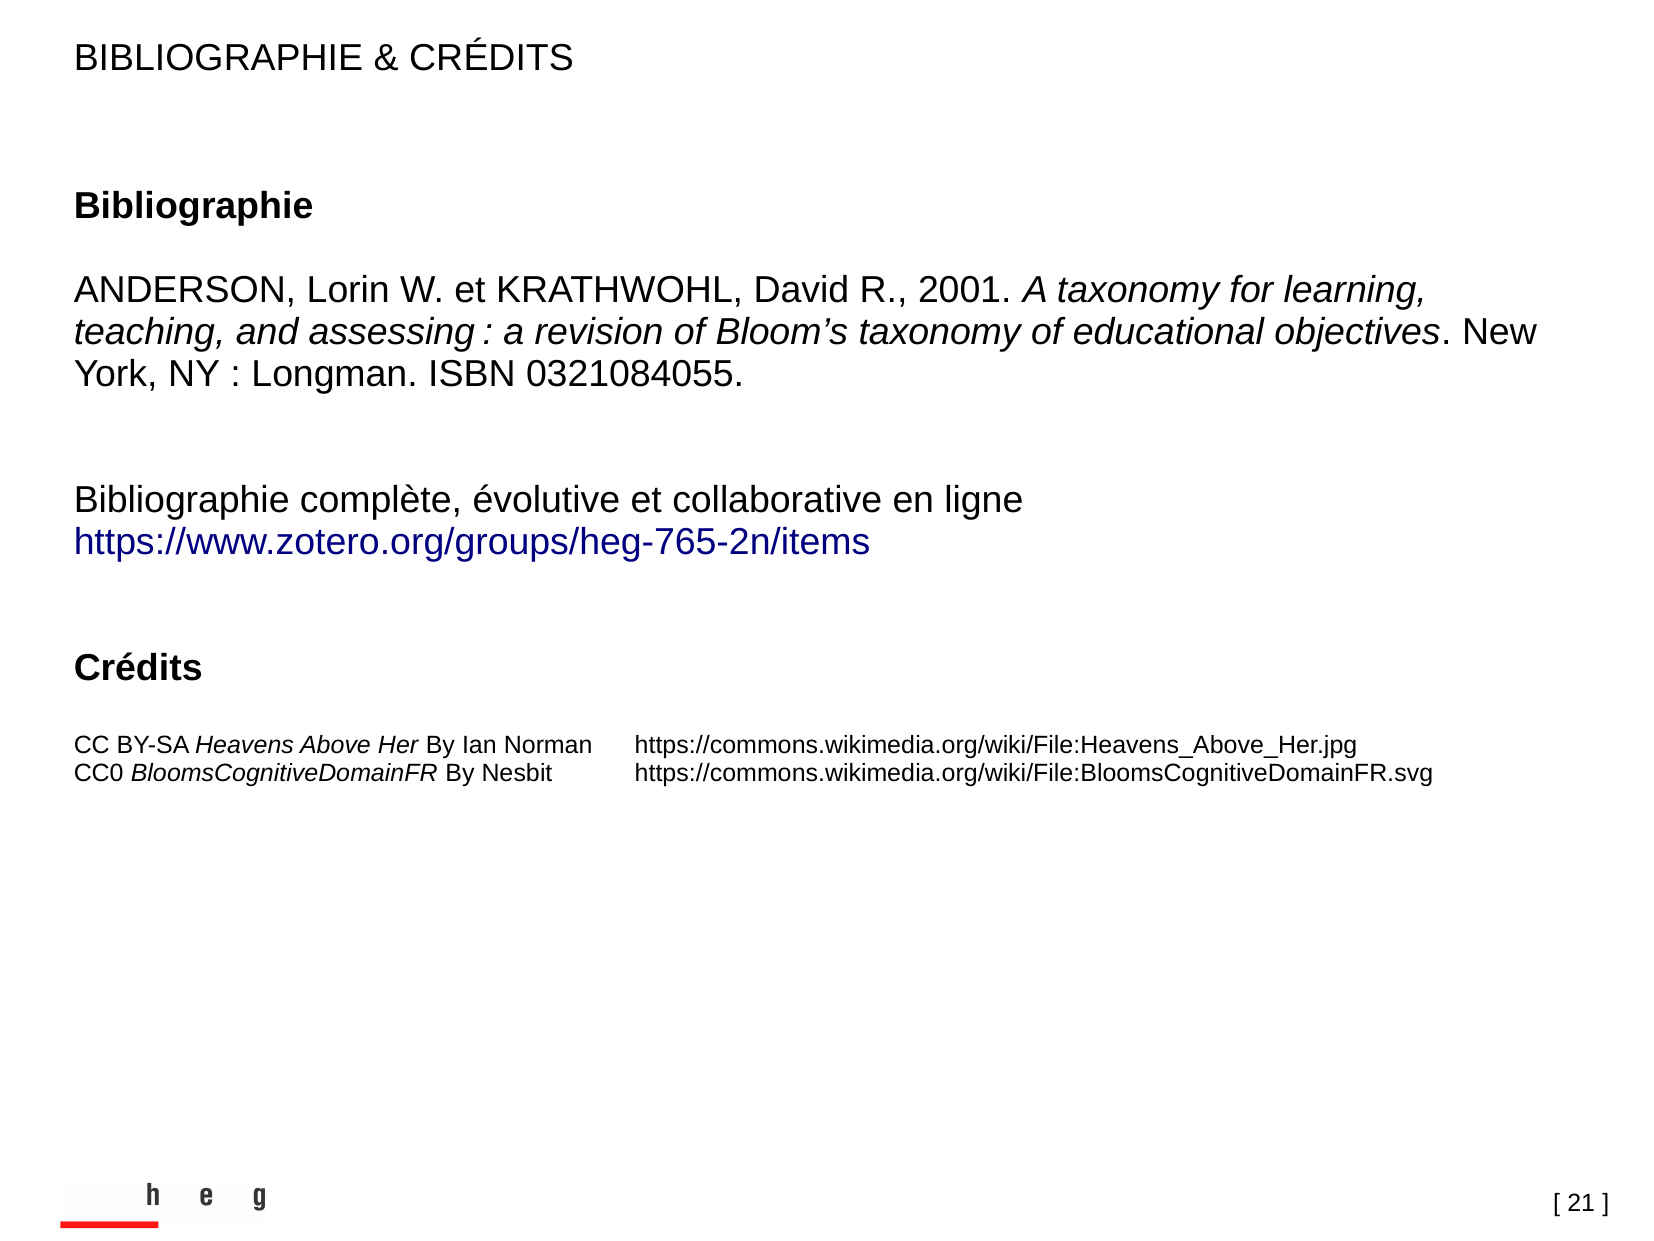

BIBLIOGRAPHIE & CRÉDITS
Bibliographie
ANDERSON, Lorin W. et KRATHWOHL, David R., 2001. A taxonomy for learning, teaching, and assessing : a revision of Bloom’s taxonomy of educational objectives. New York, NY : Longman. ISBN 0321084055.
Bibliographie complète, évolutive et collaborative en ligne
https://www.zotero.org/groups/heg-765-2n/items
Crédits
CC BY-SA Heavens Above Her By Ian Norman	https://commons.wikimedia.org/wiki/File:Heavens_Above_Her.jpg
CC0 BloomsCognitiveDomainFR By Nesbit	https://commons.wikimedia.org/wiki/File:BloomsCognitiveDomainFR.svg